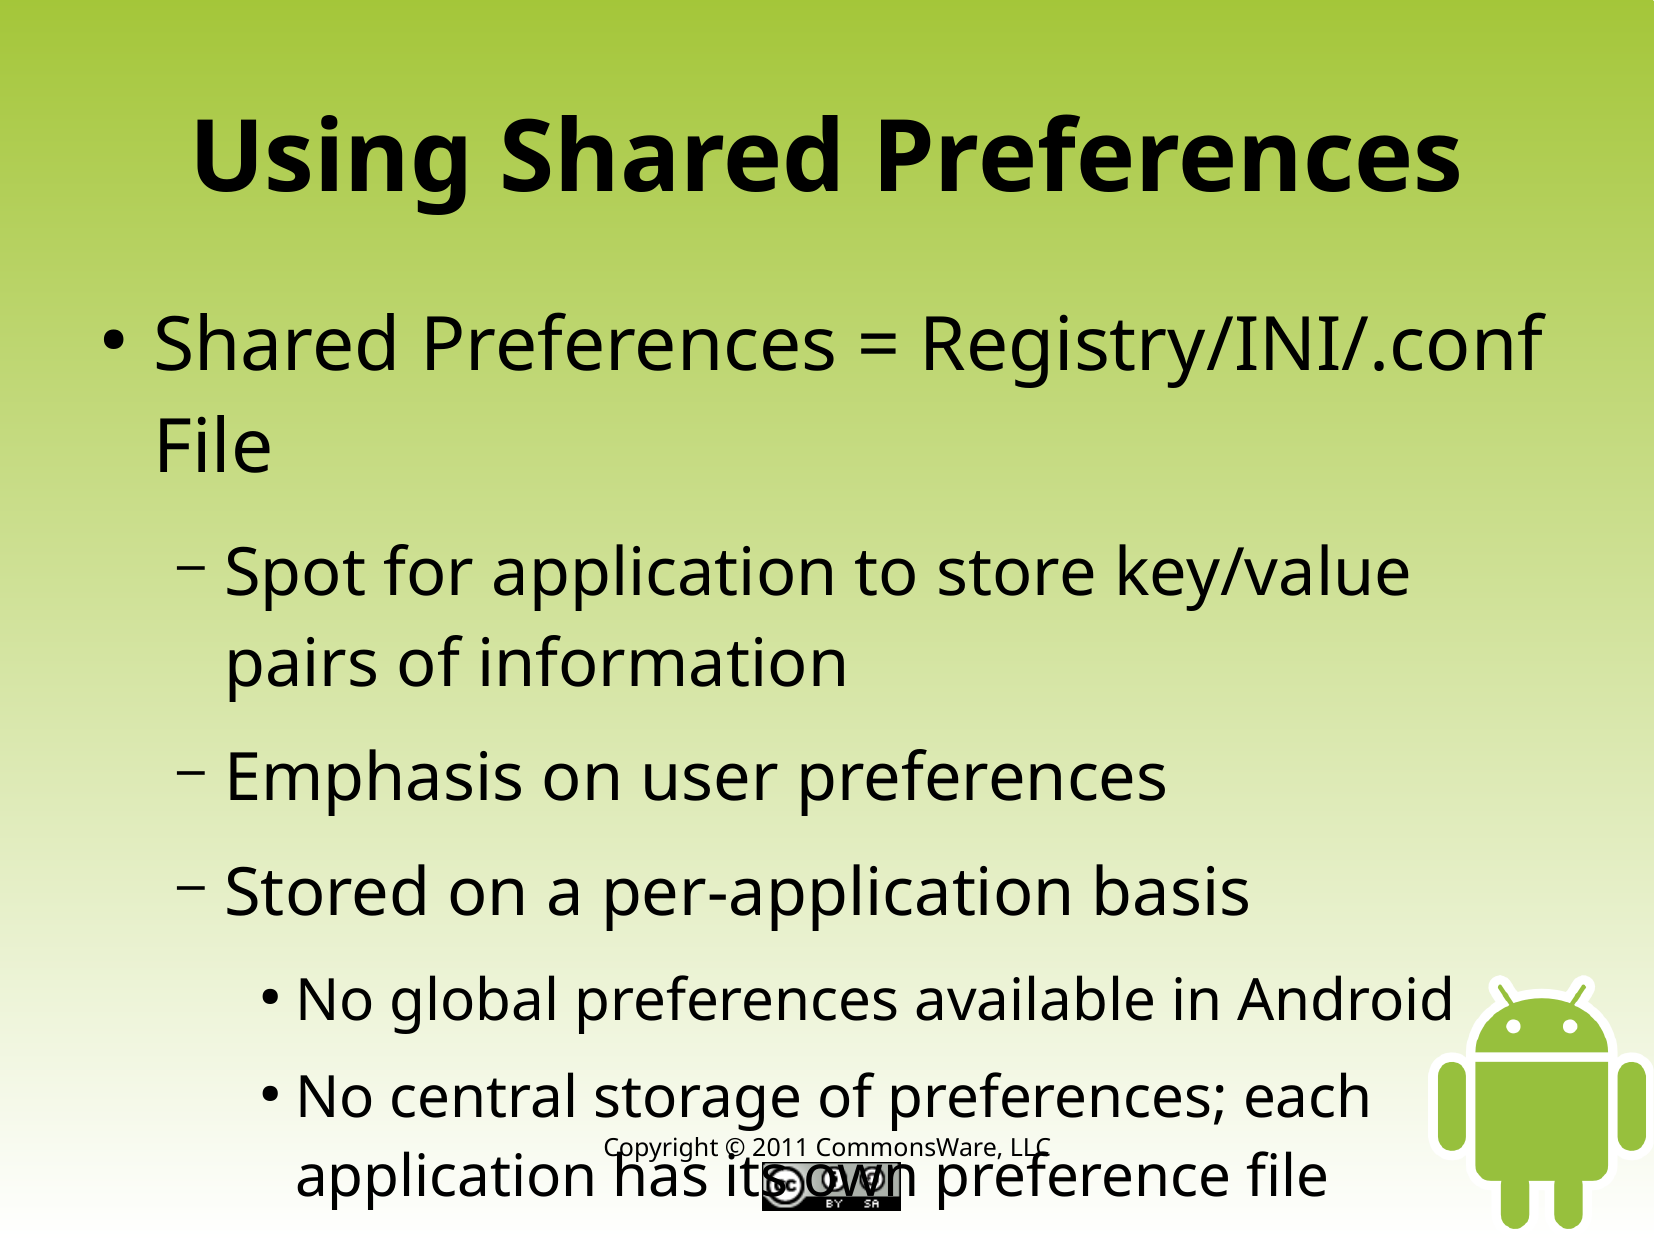

# Using Shared Preferences
Shared Preferences = Registry/INI/.conf File
Spot for application to store key/value pairs of information
Emphasis on user preferences
Stored on a per-application basis
No global preferences available in Android
No central storage of preferences; each
application has its own preference file